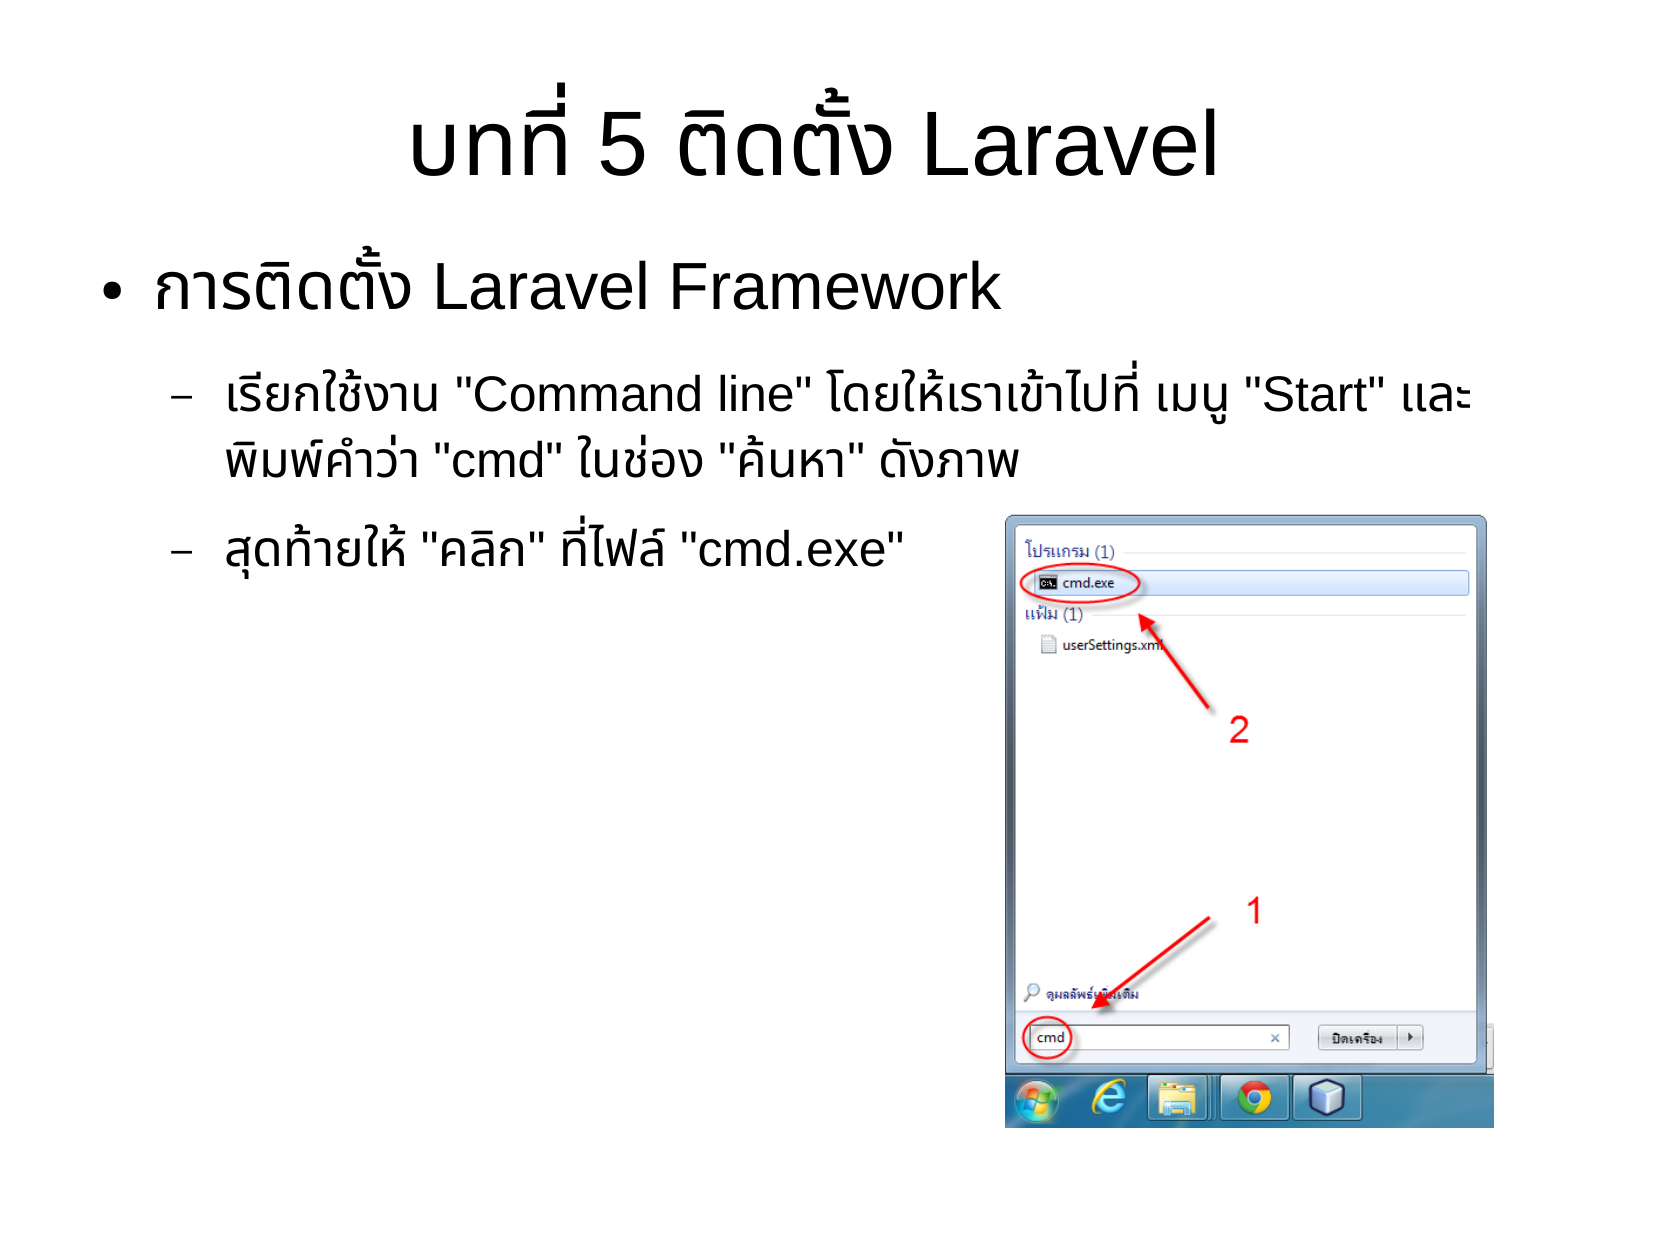

# บทที่ 5 ติดตั้ง Laravel
การติดตั้ง Laravel Framework
เรียกใช้งาน "Command line" โดยให้เราเข้าไปที่ เมนู "Start" และพิมพ์คำว่า "cmd" ในช่อง "ค้นหา" ดังภาพ
สุดท้ายให้ "คลิก" ที่ไฟล์ "cmd.exe"